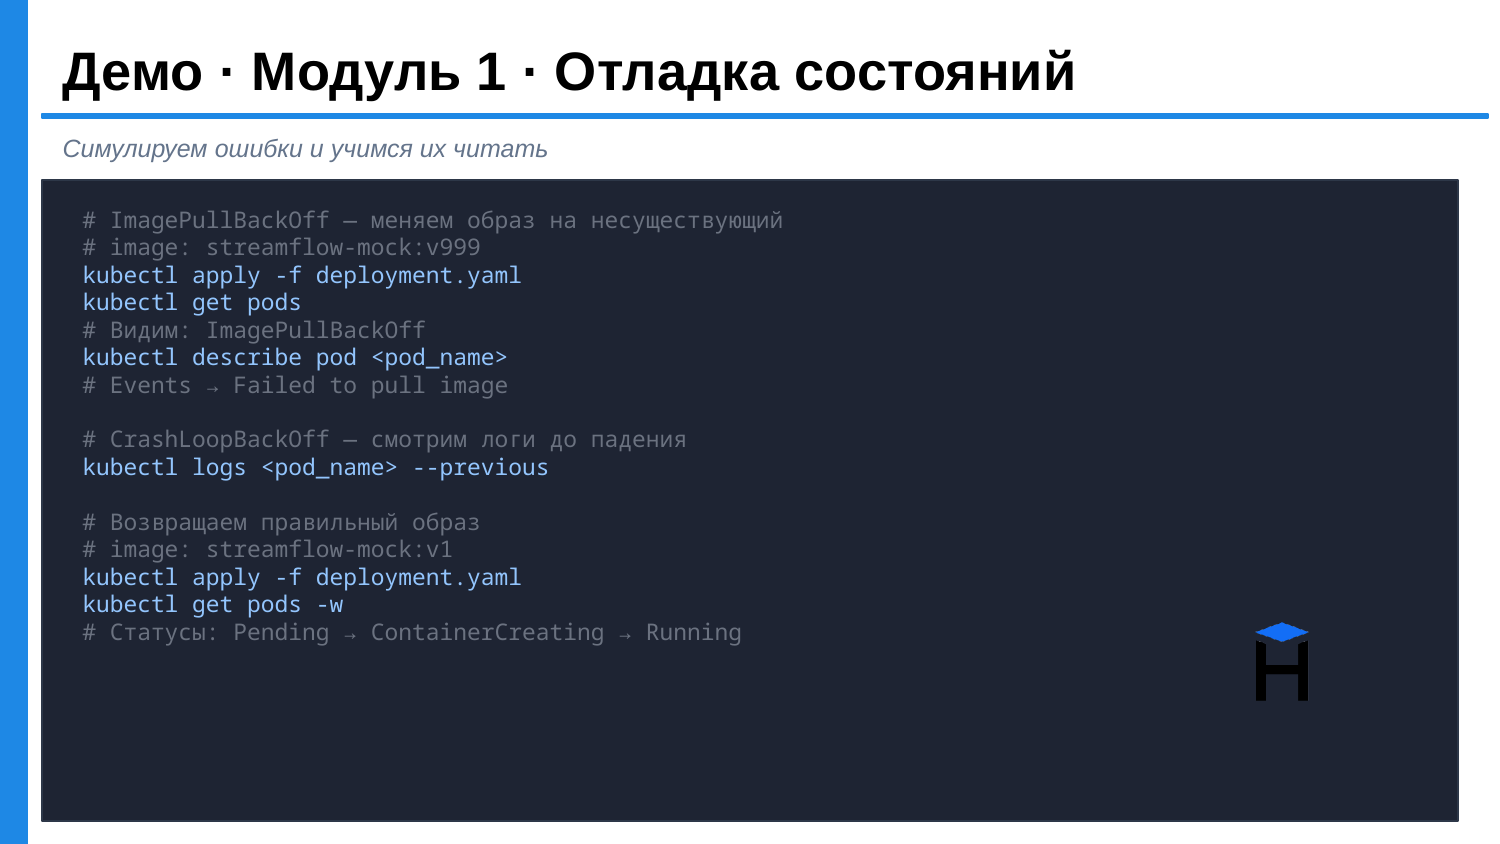

Демо · Модуль 1 · Отладка состояний
Симулируем ошибки и учимся их читать
# ImagePullBackOff — меняем образ на несуществующий
# image: streamflow-mock:v999
kubectl apply -f deployment.yaml
kubectl get pods
# Видим: ImagePullBackOff
kubectl describe pod <pod_name>
# Events → Failed to pull image
# CrashLoopBackOff — смотрим логи до падения
kubectl logs <pod_name> --previous
# Возвращаем правильный образ
# image: streamflow-mock:v1
kubectl apply -f deployment.yaml
kubectl get pods -w
# Статусы: Pending → ContainerCreating → Running